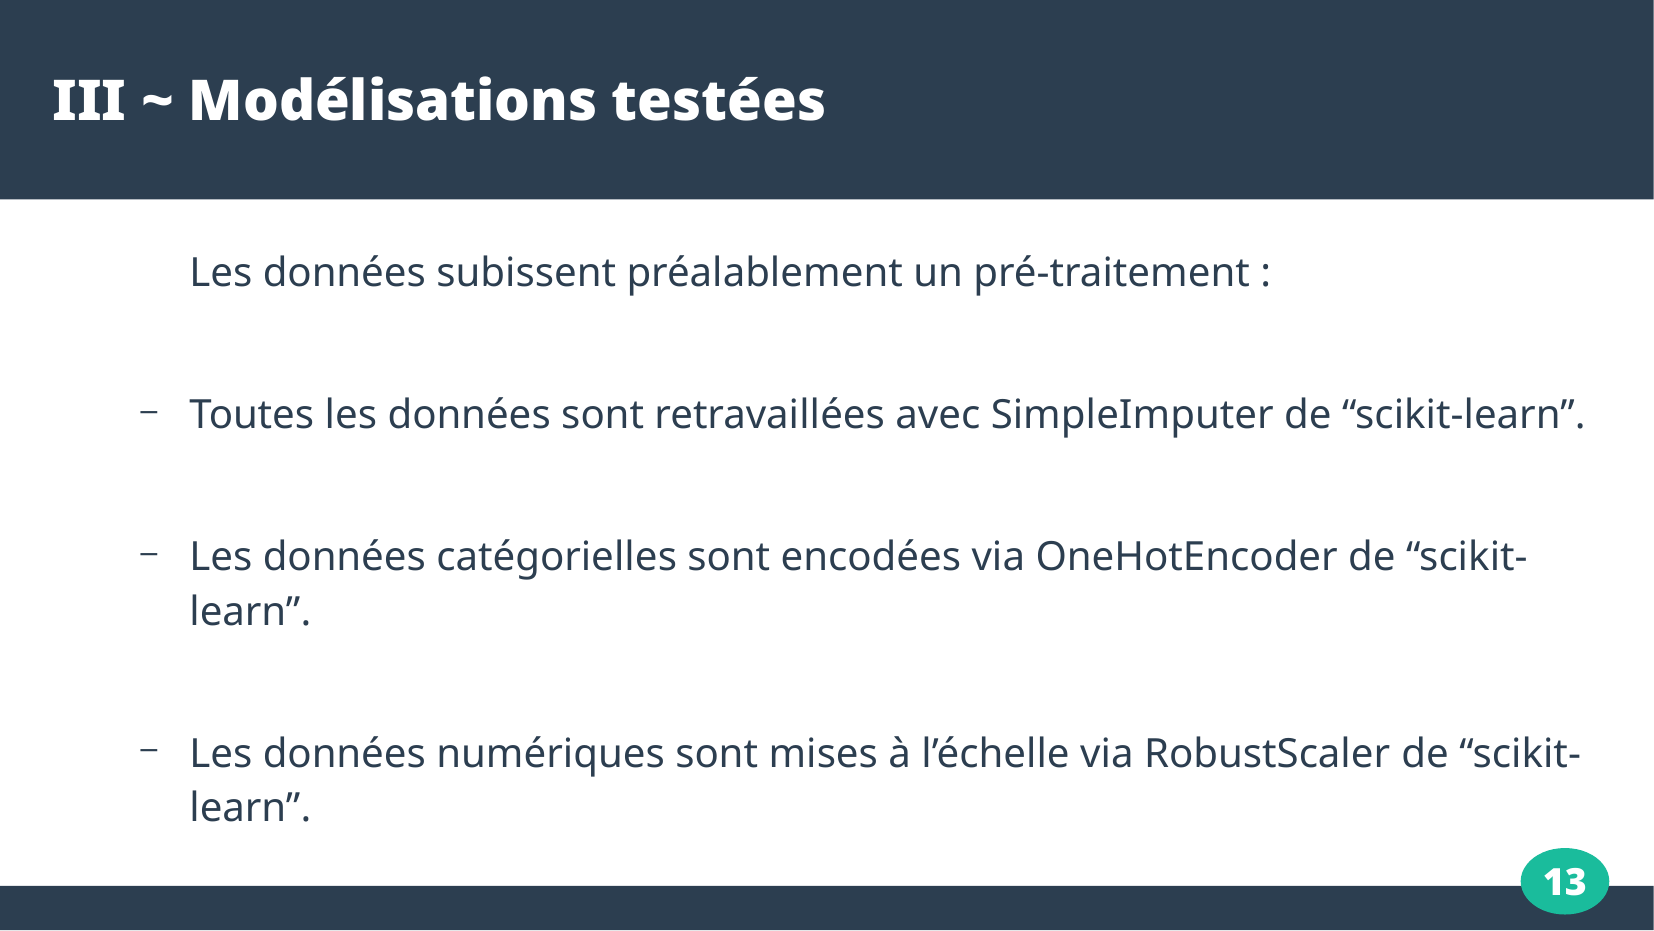

# III ~ Modélisations testées
Les données subissent préalablement un pré-traitement :
Toutes les données sont retravaillées avec SimpleImputer de “scikit-learn”.
Les données catégorielles sont encodées via OneHotEncoder de “scikit-learn”.
Les données numériques sont mises à l’échelle via RobustScaler de “scikit-learn”.
13